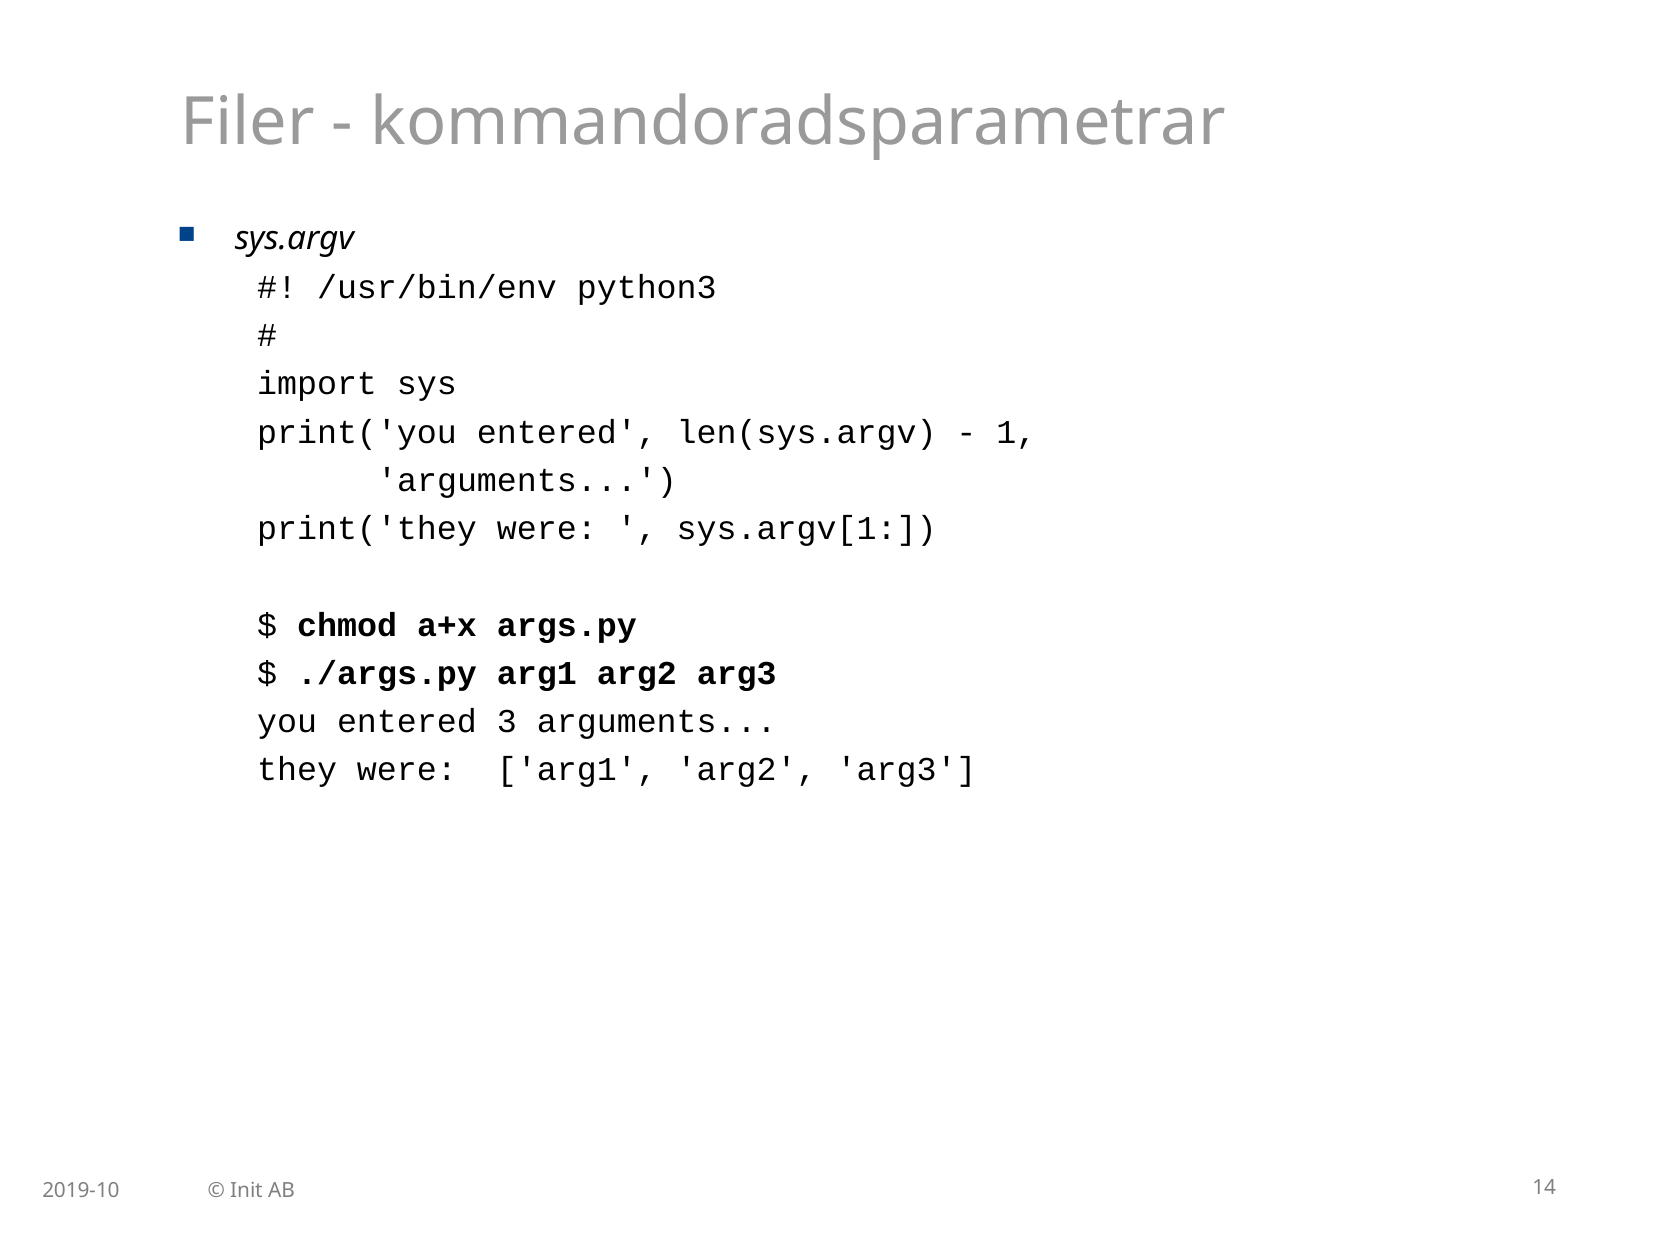

Filer - kommandoradsparametrar
sys.argv
#! /usr/bin/env python3
#
import sys
print('you entered', len(sys.argv) - 1,
 'arguments...')
print('they were: ', sys.argv[1:])
$ chmod a+x args.py
$ ./args.py arg1 arg2 arg3
you entered 3 arguments...
they were: ['arg1', 'arg2', 'arg3']
2019-10
© Init AB